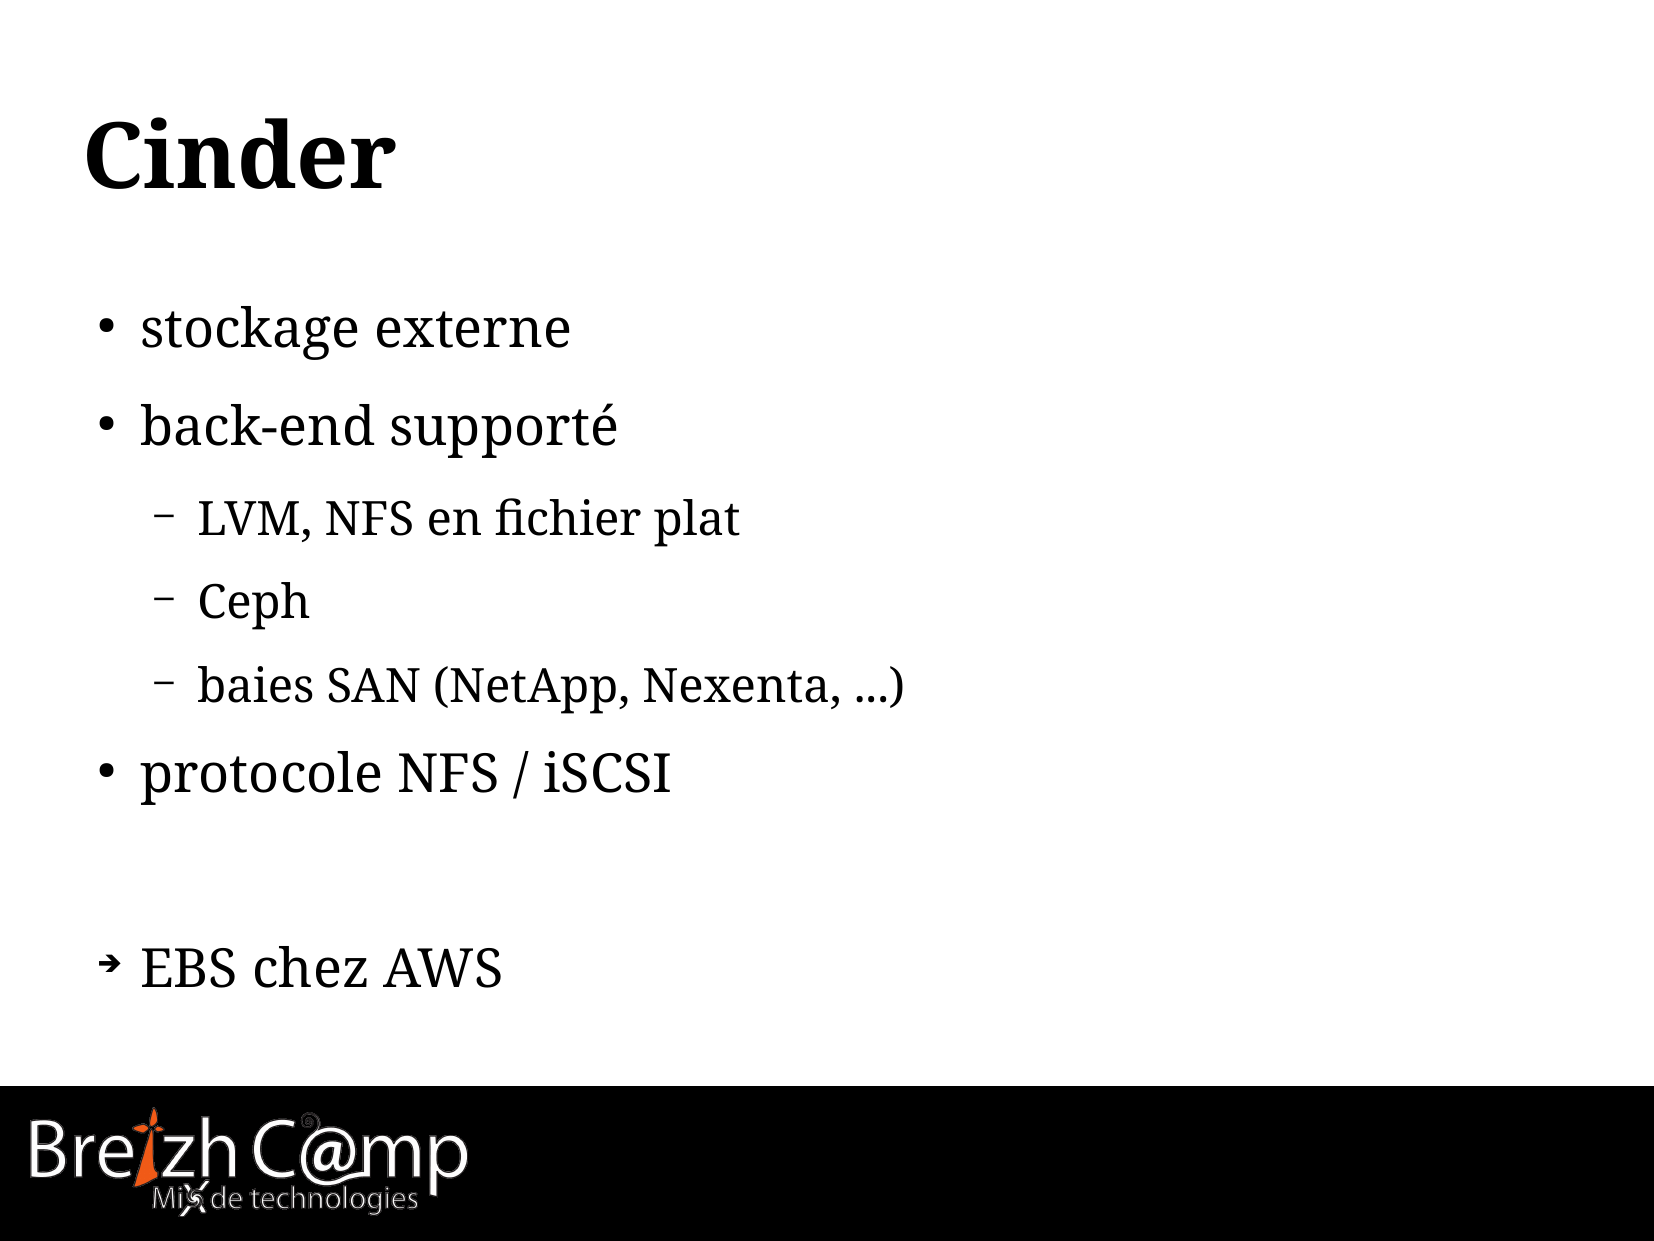

# Cinder
stockage externe
back-end supporté
LVM, NFS en fichier plat
Ceph
baies SAN (NetApp, Nexenta, ...)
protocole NFS / iSCSI
EBS chez AWS
37